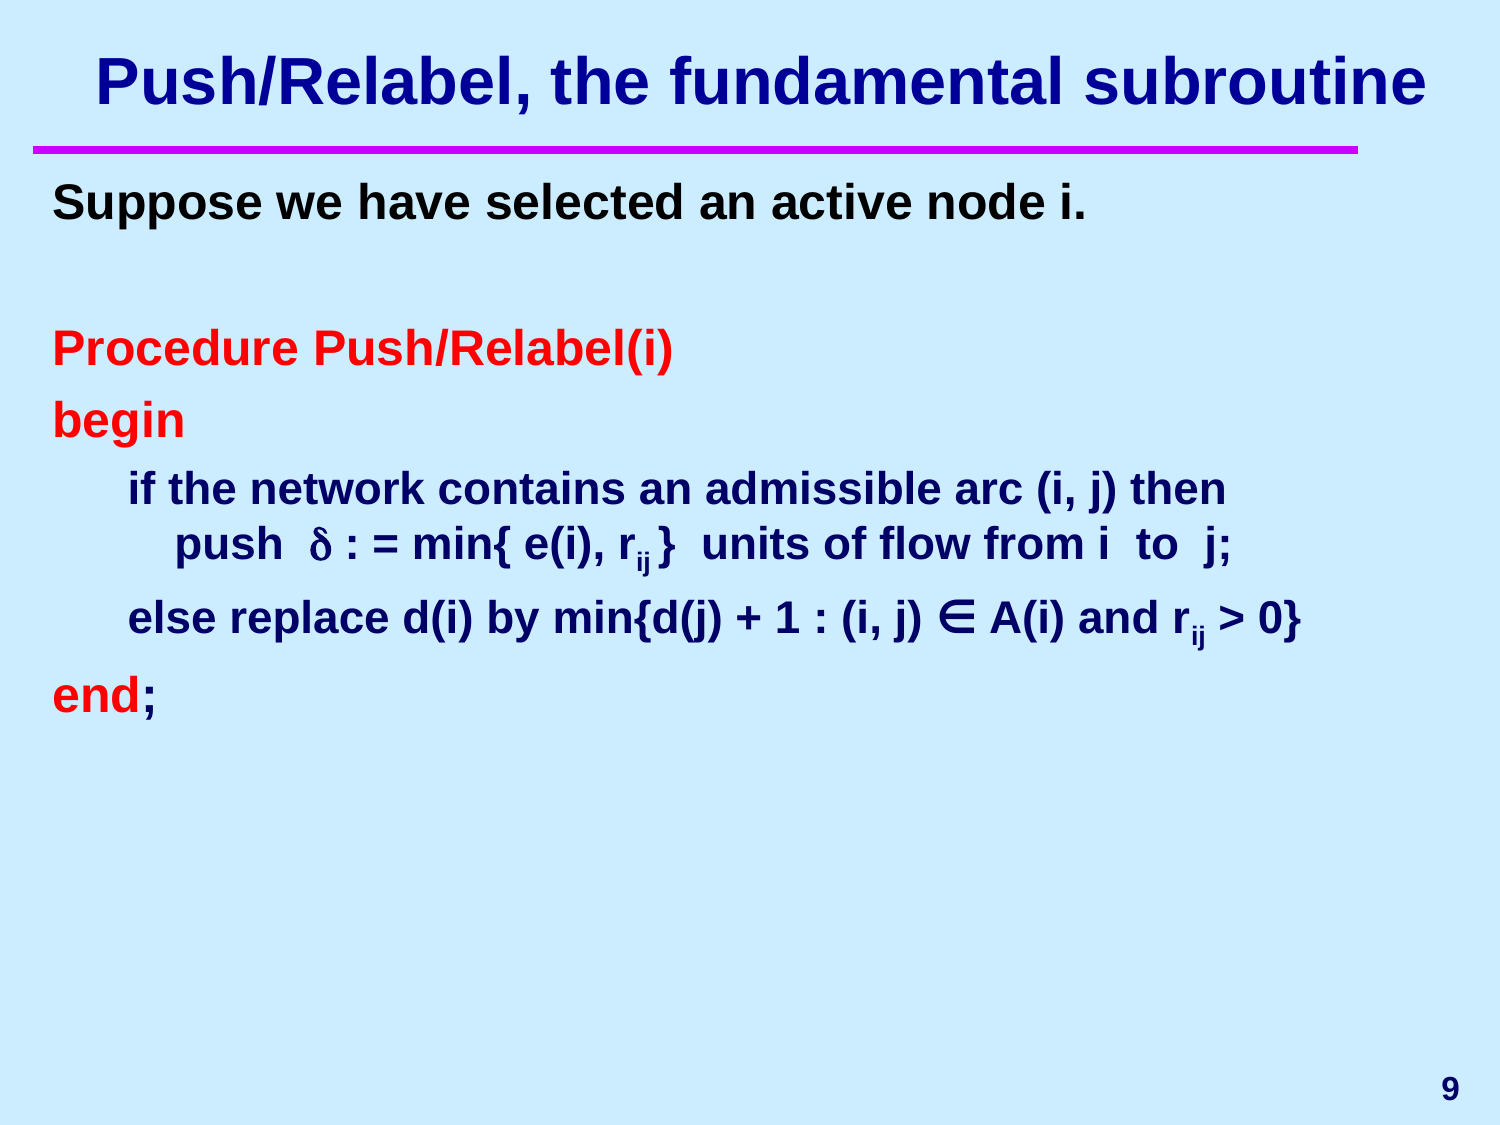

# Push/Relabel, the fundamental subroutine
Suppose we have selected an active node i.
Procedure Push/Relabel(i)
begin
if the network contains an admissible arc (i, j) then
push δ : = min{ e(i), rij } units of flow from i to j;
else replace d(i) by min{d(j) + 1 : (i, j) ∈ A(i) and rij > 0}
end;